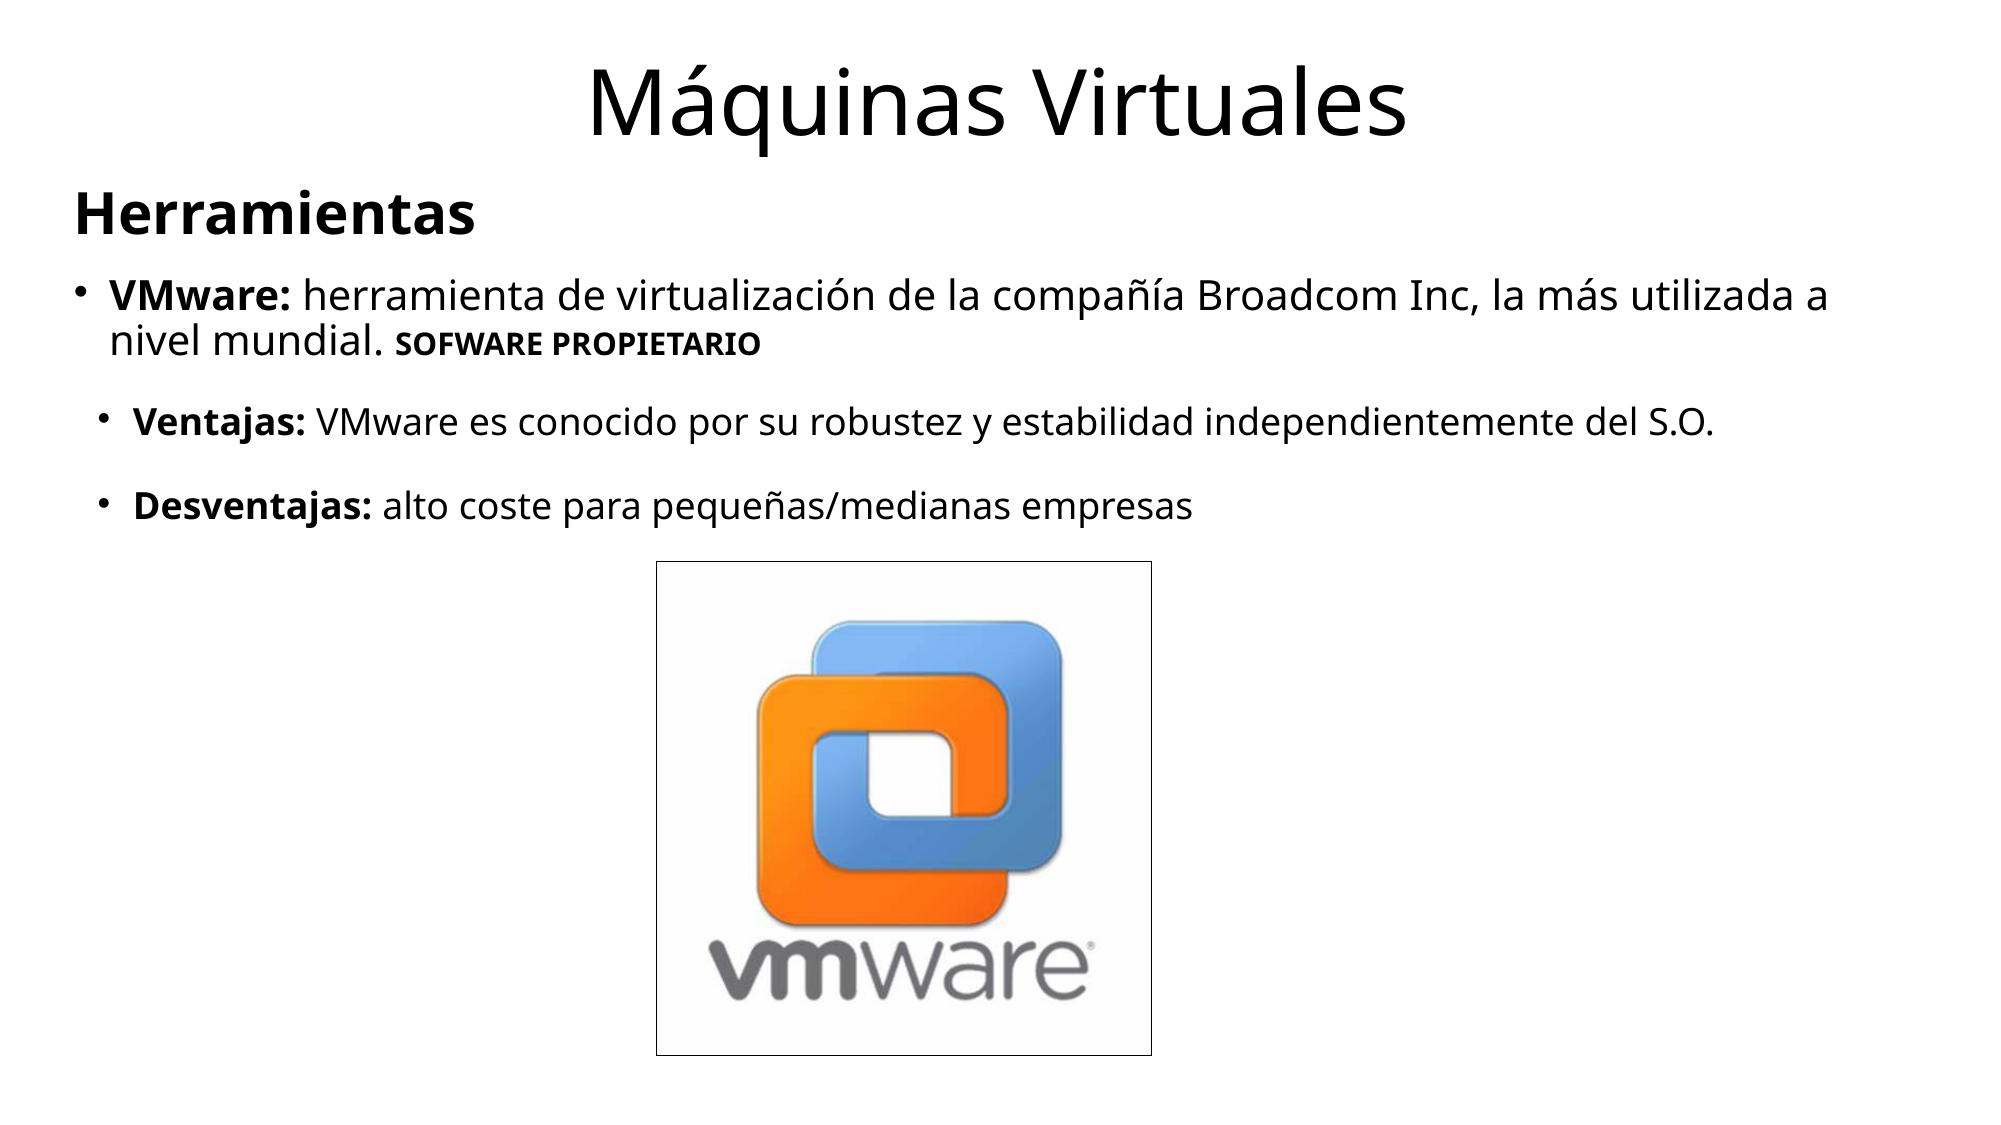

Máquinas Virtuales
# Herramientas
VMware: herramienta de virtualización de la compañía Broadcom Inc, la más utilizada a nivel mundial. SOFWARE PROPIETARIO
Ventajas: VMware es conocido por su robustez y estabilidad independientemente del S.O.
Desventajas: alto coste para pequeñas/medianas empresas